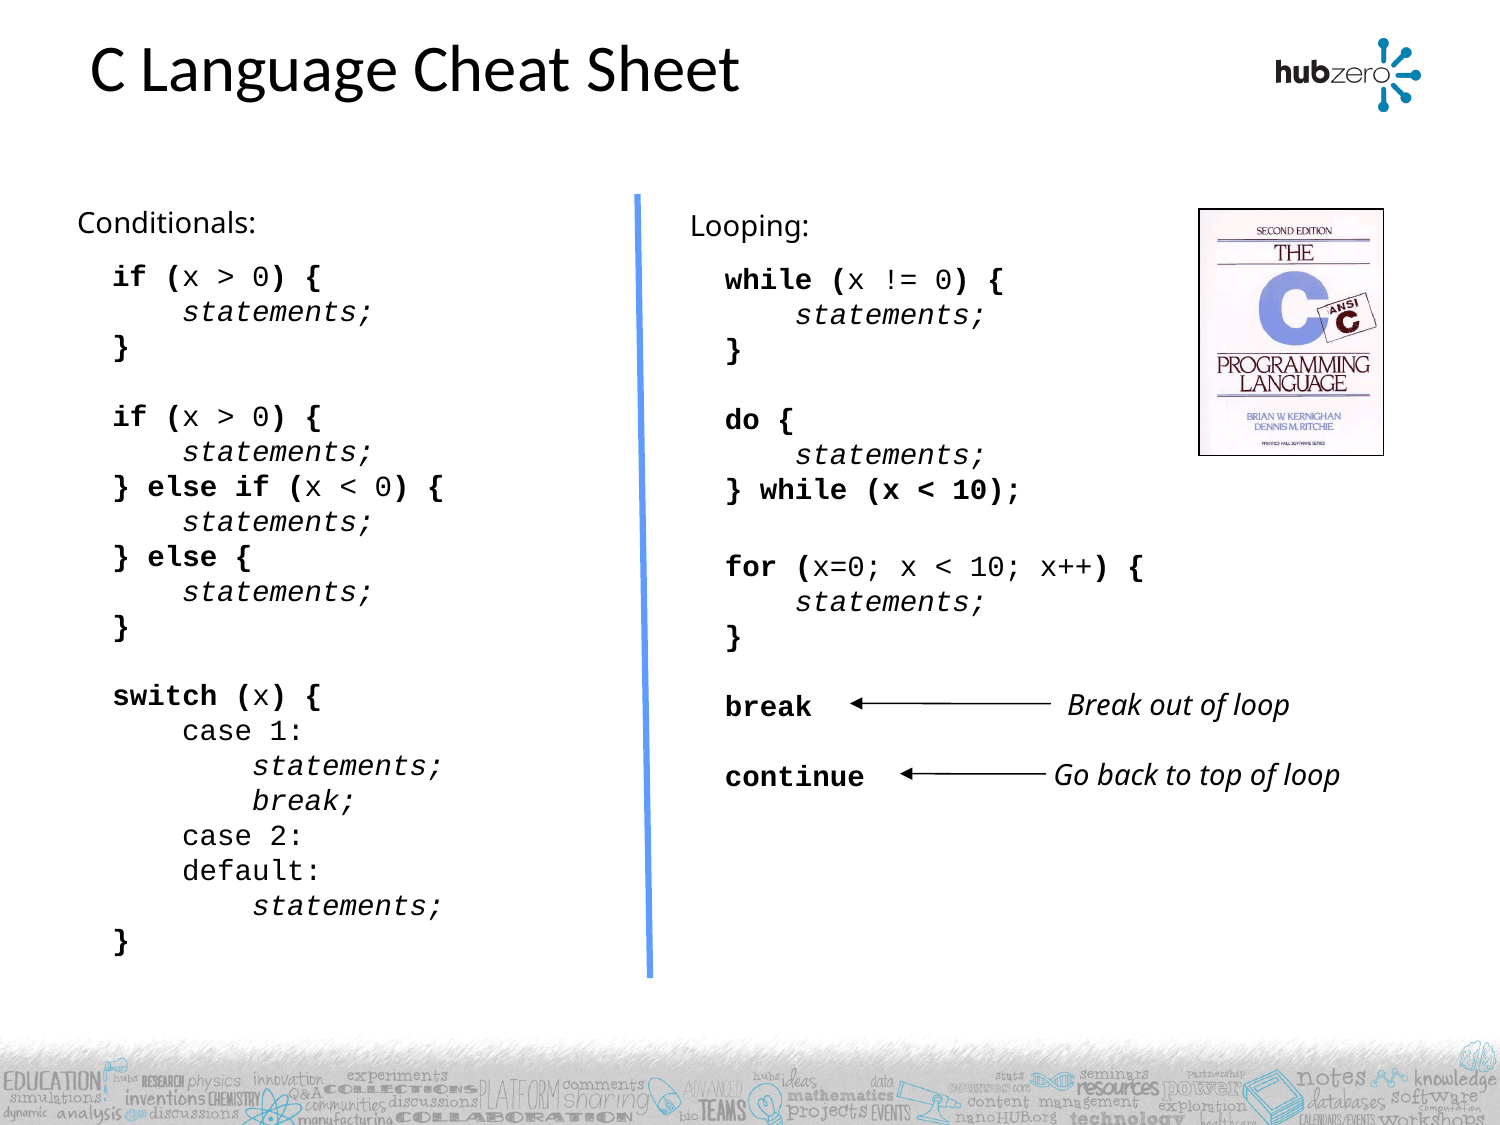

C Language Cheat Sheet
Conditionals:
 if (x > 0) {
 statements;
 }
 if (x > 0) {
 statements;
 } else if (x < 0) {
 statements;
 } else {
 statements;
 }
 switch (x) {
 case 1:
 statements;
 break;
 case 2:
 default:
 statements;
 }
Looping:
 while (x != 0) {
 statements;
 }
 do {
 statements;
 } while (x < 10);
 for (x=0; x < 10; x++) {
 statements;
 }
 break
 continue
Break out of loop
Go back to top of loop